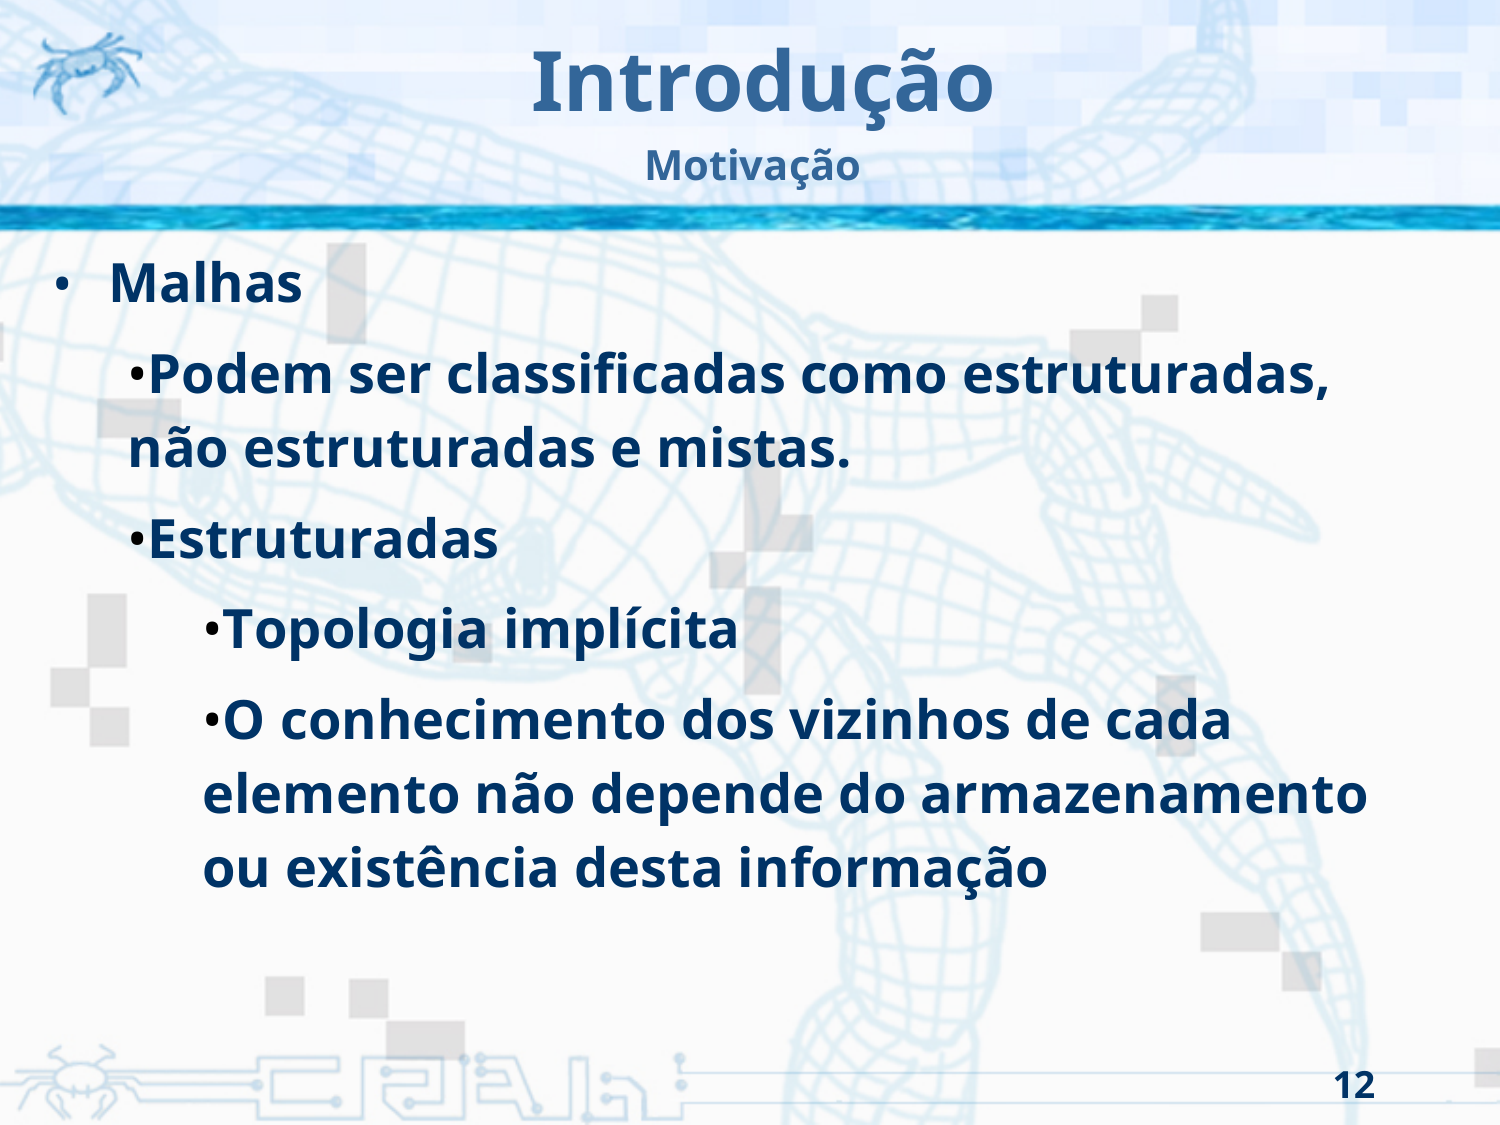

Introdução
Motivação
Malhas
Podem ser classificadas como estruturadas, não estruturadas e mistas.
Estruturadas
Topologia implícita
O conhecimento dos vizinhos de cada elemento não depende do armazenamento ou existência desta informação